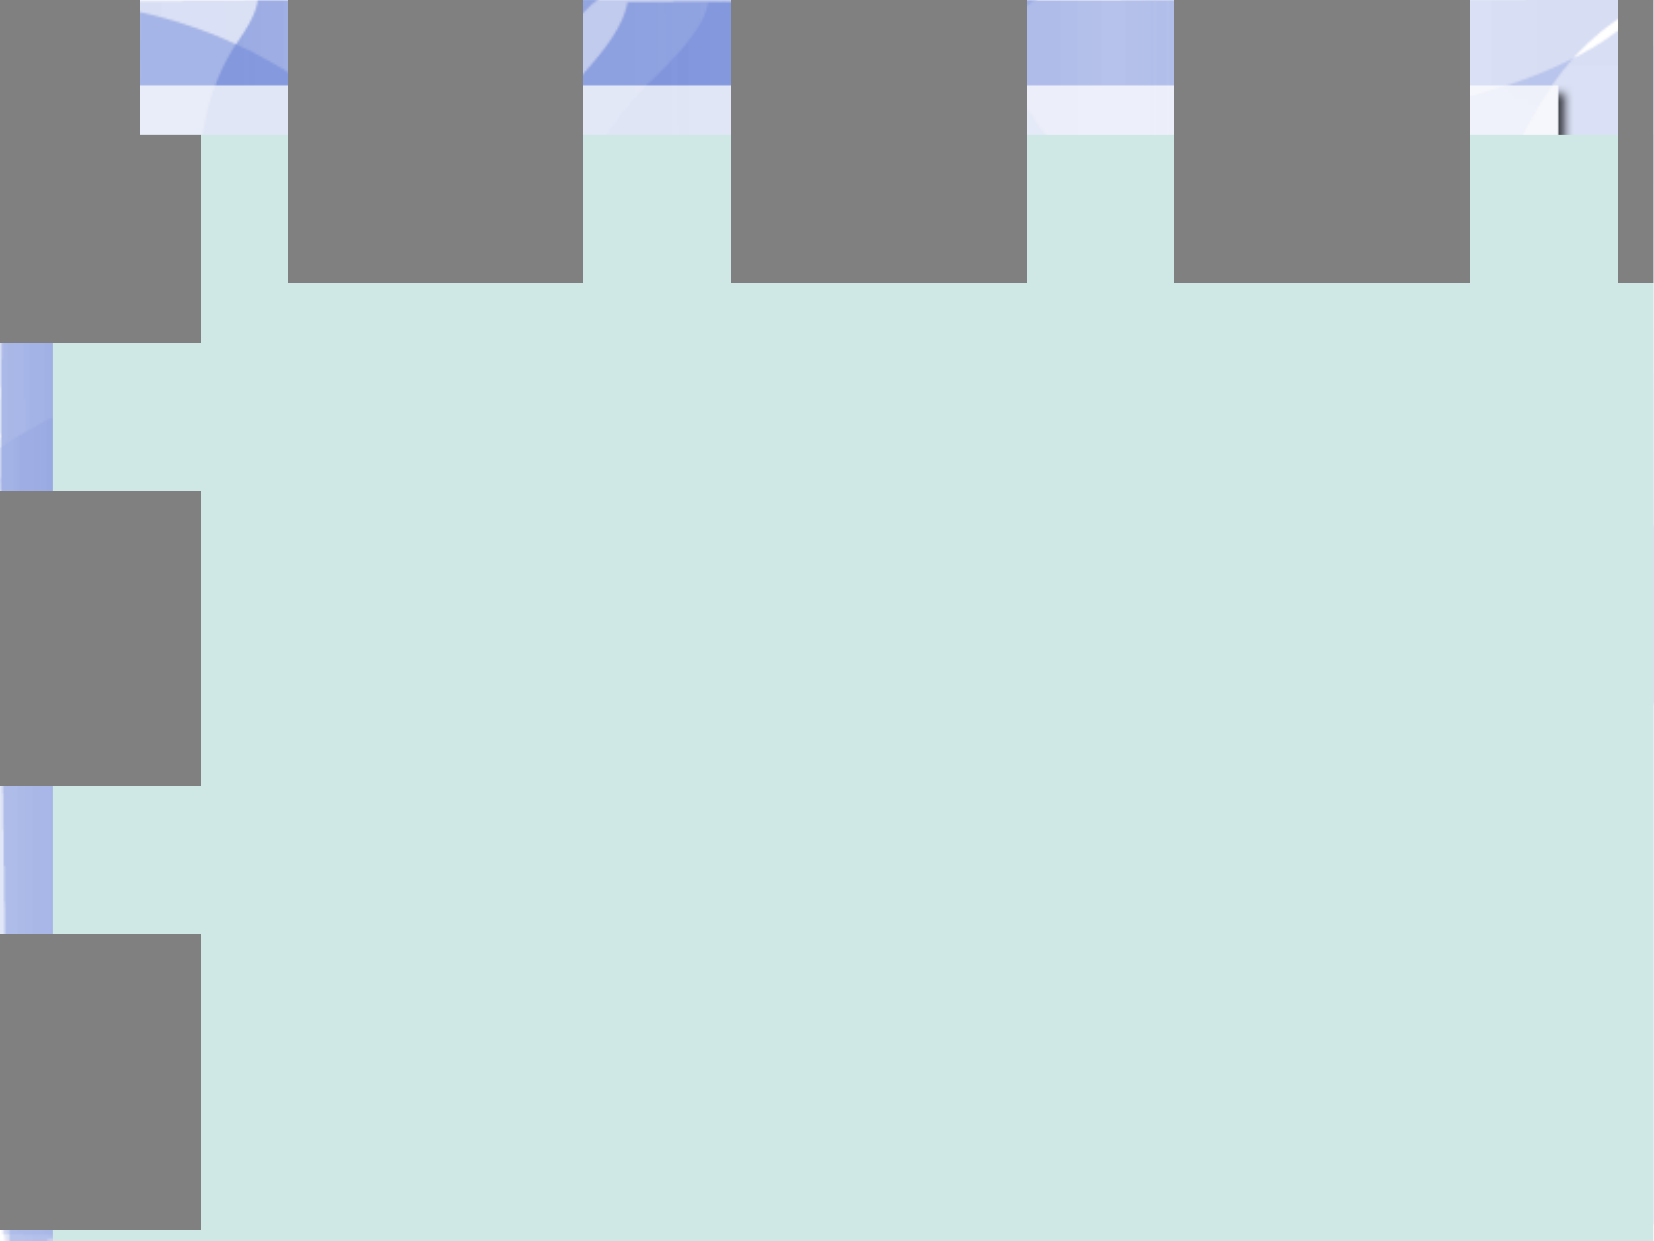

#
There will be a lot of them